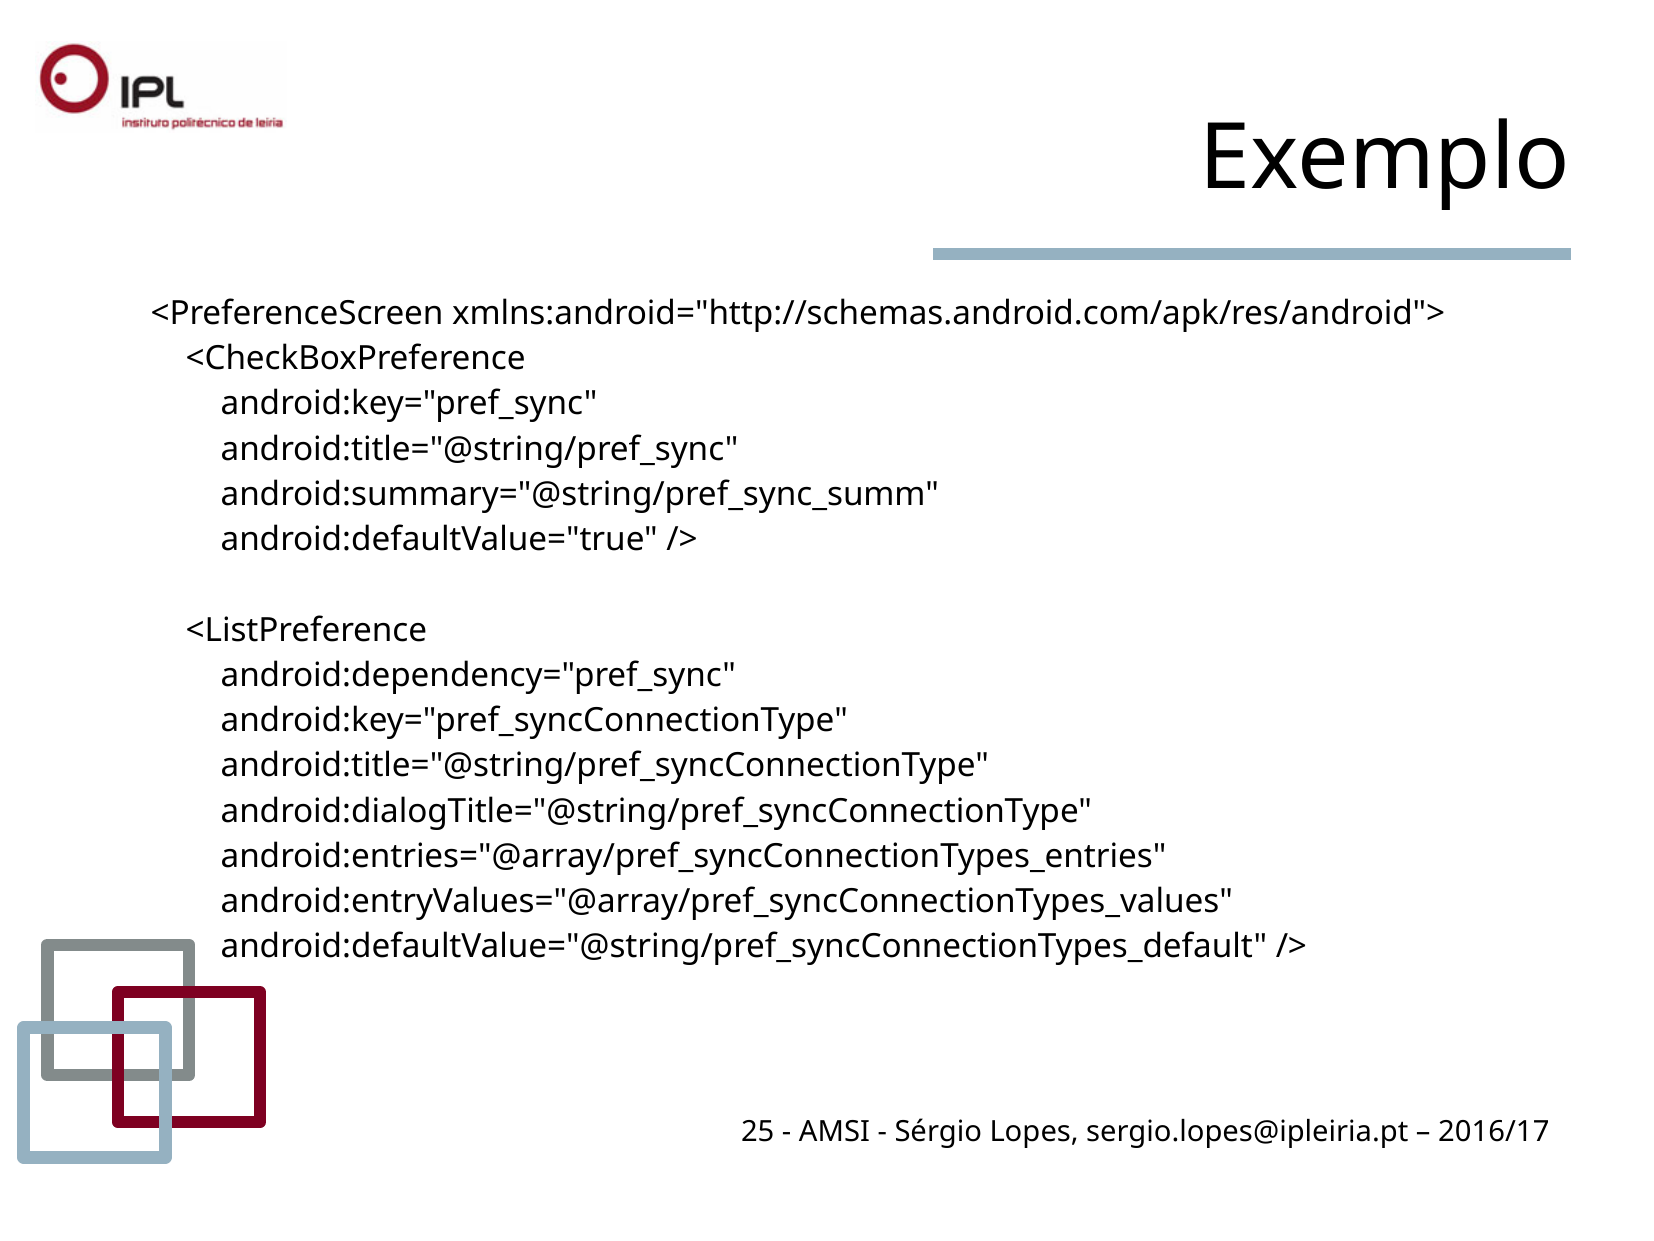

# Exemplo
<PreferenceScreen xmlns:android="http://schemas.android.com/apk/res/android">
 <CheckBoxPreference
 android:key="pref_sync"
 android:title="@string/pref_sync"
 android:summary="@string/pref_sync_summ"
 android:defaultValue="true" />
 <ListPreference
 android:dependency="pref_sync"
 android:key="pref_syncConnectionType"
 android:title="@string/pref_syncConnectionType"
 android:dialogTitle="@string/pref_syncConnectionType"
 android:entries="@array/pref_syncConnectionTypes_entries"
 android:entryValues="@array/pref_syncConnectionTypes_values"
 android:defaultValue="@string/pref_syncConnectionTypes_default" />
25 - AMSI - Sérgio Lopes, sergio.lopes@ipleiria.pt – 2016/17